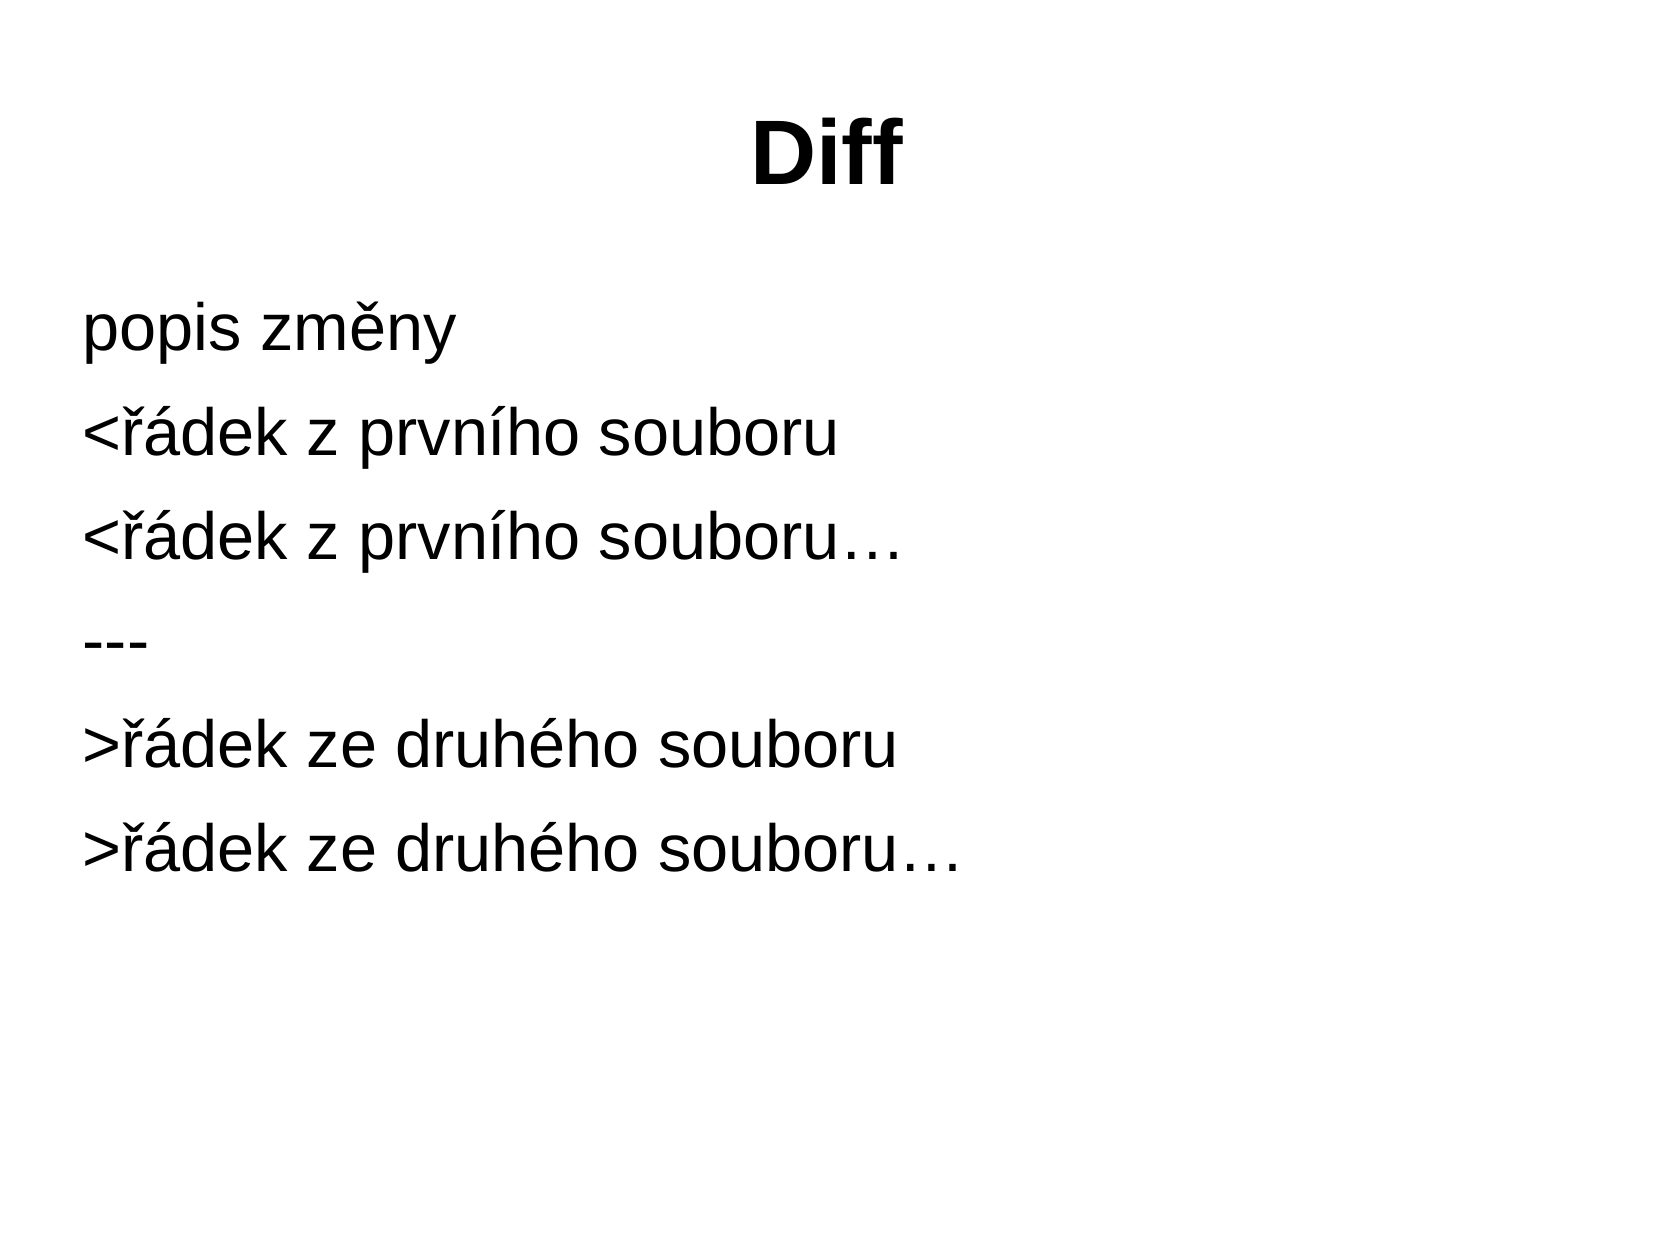

# Diff
popis změny
<řádek z prvního souboru
<řádek z prvního souboru…
---
>řádek ze druhého souboru
>řádek ze druhého souboru…